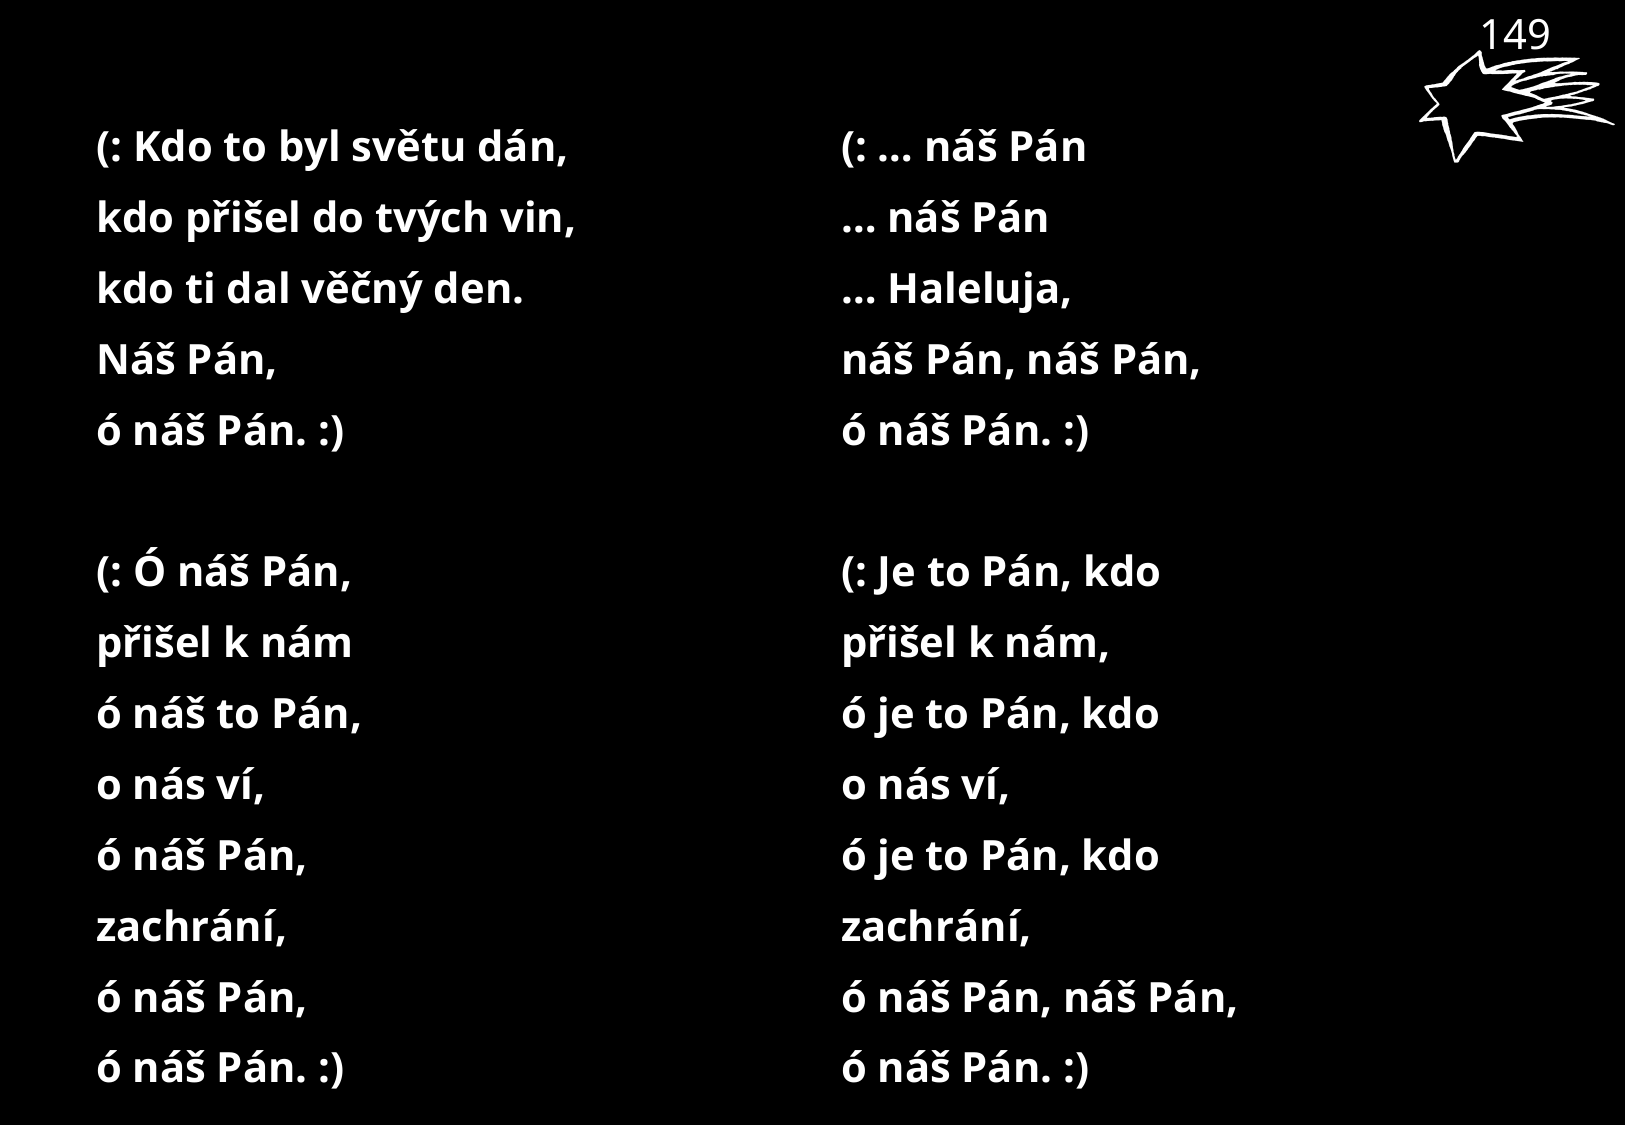

149
# (: Kdo to byl světu dán,
kdo přišel do tvých vin,
kdo ti dal věčný den.
Náš Pán,
ó náš Pán. :)
(: Ó náš Pán,
přišel k nám
ó náš to Pán,
o nás ví,
ó náš Pán,
zachrání,
ó náš Pán,
ó náš Pán. :)
(: … náš Pán
… náš Pán
… Haleluja,
náš Pán, náš Pán,
ó náš Pán. :)
(: Je to Pán, kdo
přišel k nám,
ó je to Pán, kdo
o nás ví,
ó je to Pán, kdo
zachrání,
ó náš Pán, náš Pán,
ó náš Pán. :)